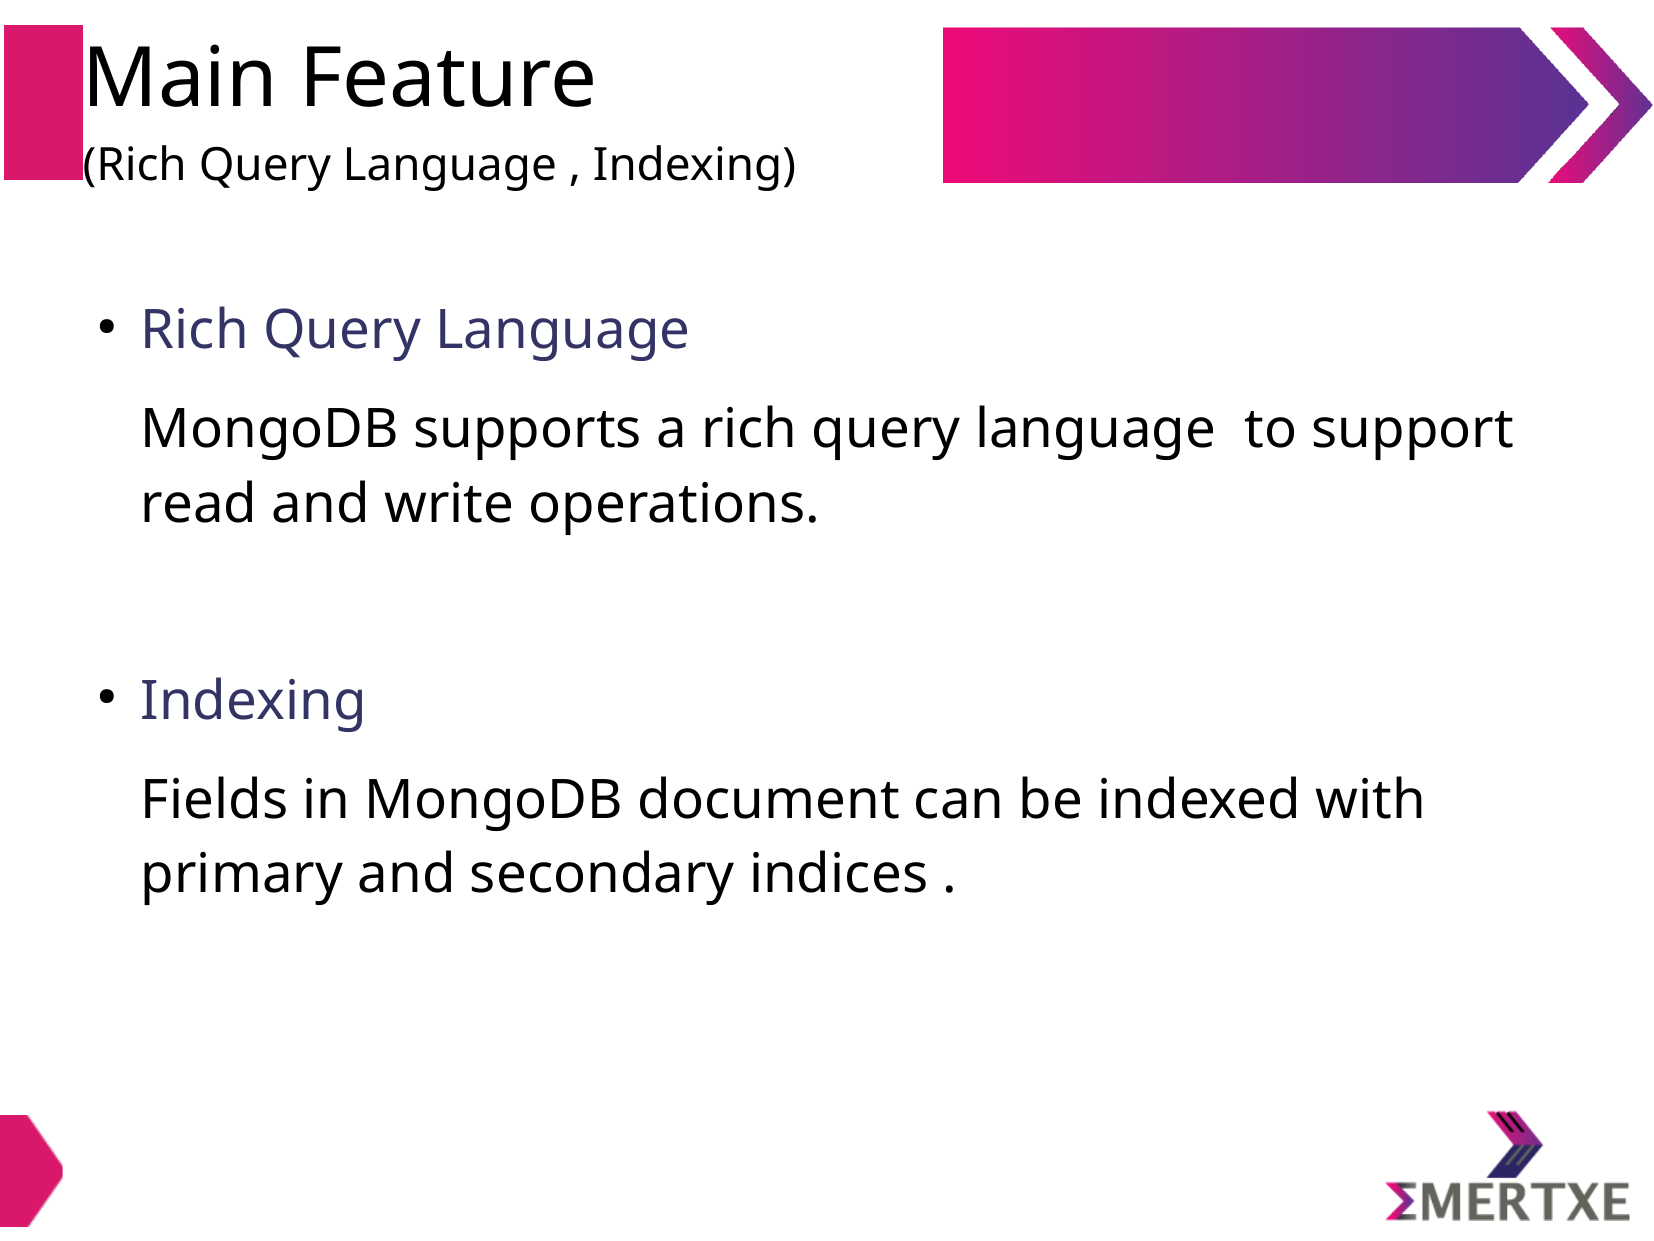

# Main Feature (Rich Query Language , Indexing)
Rich Query Language
MongoDB supports a rich query language to support read and write operations.
Indexing
Fields in MongoDB document can be indexed with primary and secondary indices .